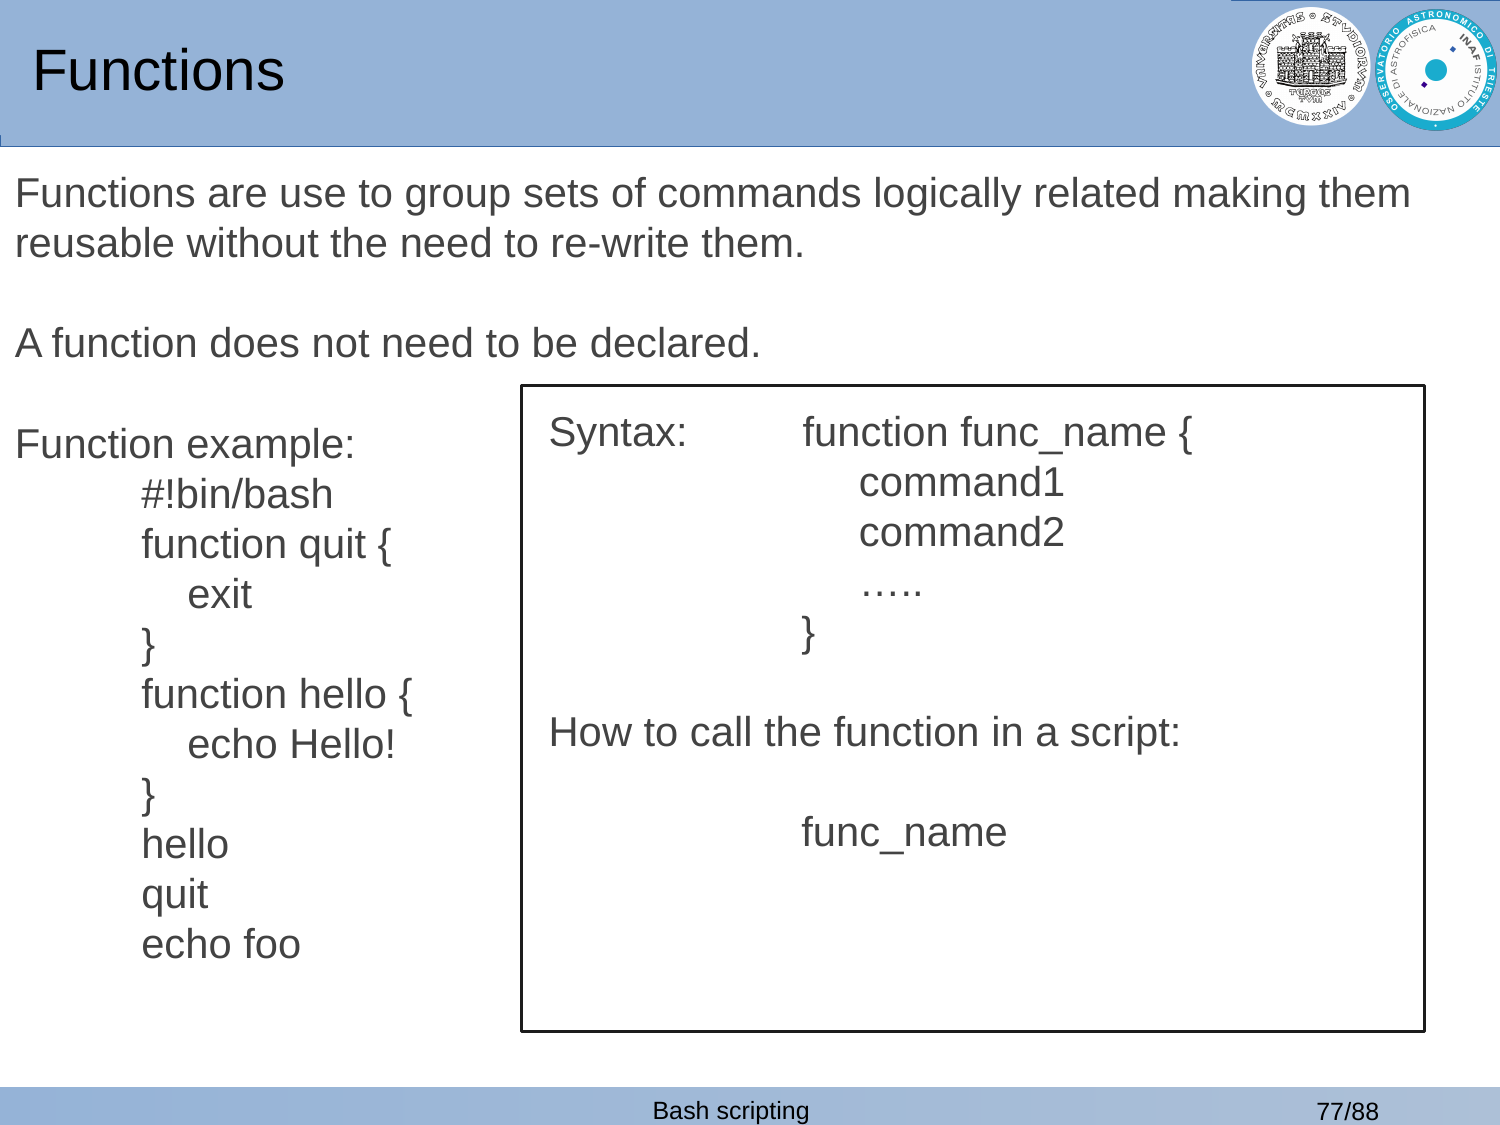

Functions
# Functions are use to group sets of commands logically related making them reusable without the need to re-write them.
A function does not need to be declared.
Function example:
 #!bin/bash
 function quit {
 exit
 }
 function hello {
 echo Hello!
 }
 hello
 quit
 echo foo
Syntax: function func_name {
 command1
 command2
 …..
 }
How to call the function in a script:
 func_name